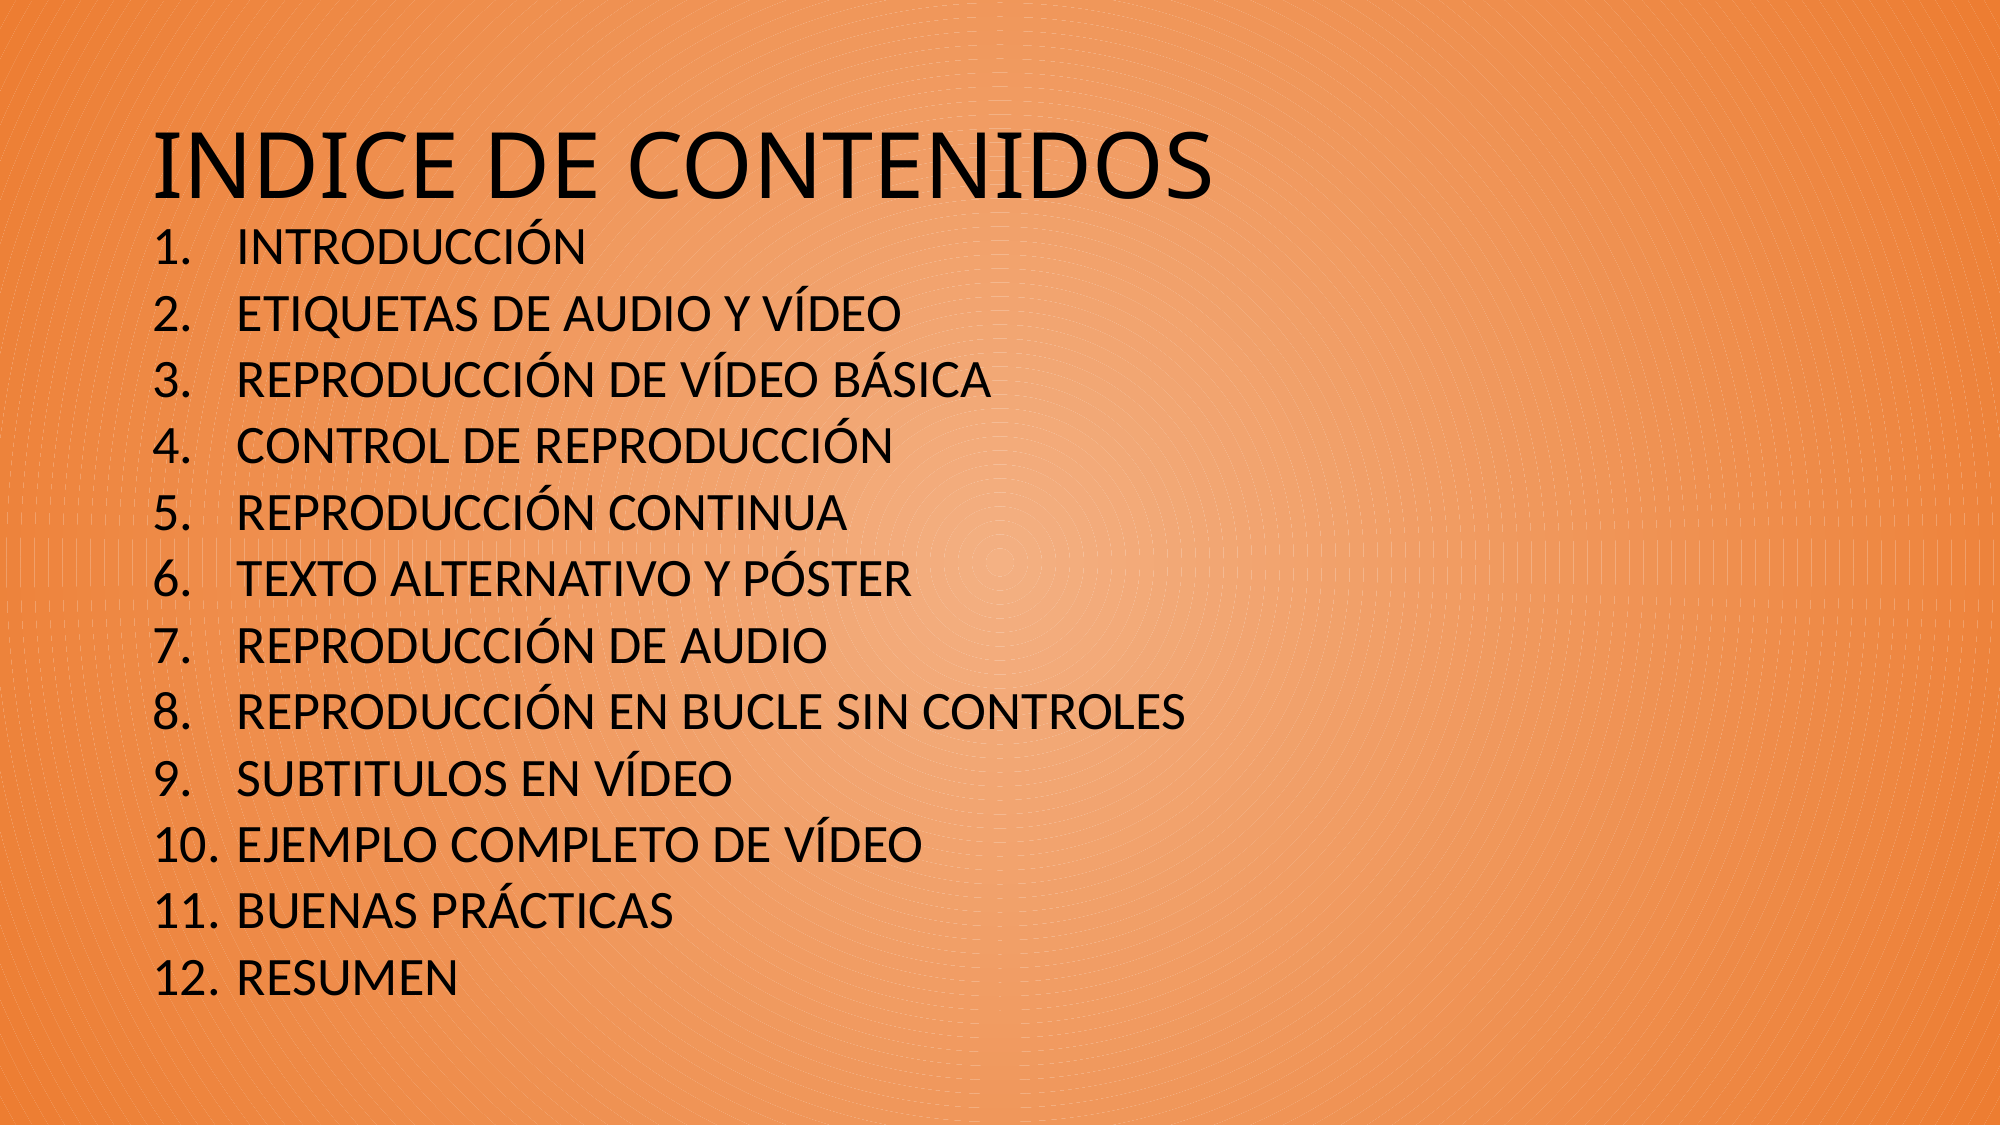

# INDICE DE CONTENIDOS
INTRODUCCIÓN
ETIQUETAS DE AUDIO Y VÍDEO
REPRODUCCIÓN DE VÍDEO BÁSICA
CONTROL DE REPRODUCCIÓN
REPRODUCCIÓN CONTINUA
TEXTO ALTERNATIVO Y PÓSTER
REPRODUCCIÓN DE AUDIO
REPRODUCCIÓN EN BUCLE SIN CONTROLES
SUBTITULOS EN VÍDEO
EJEMPLO COMPLETO DE VÍDEO
BUENAS PRÁCTICAS
RESUMEN